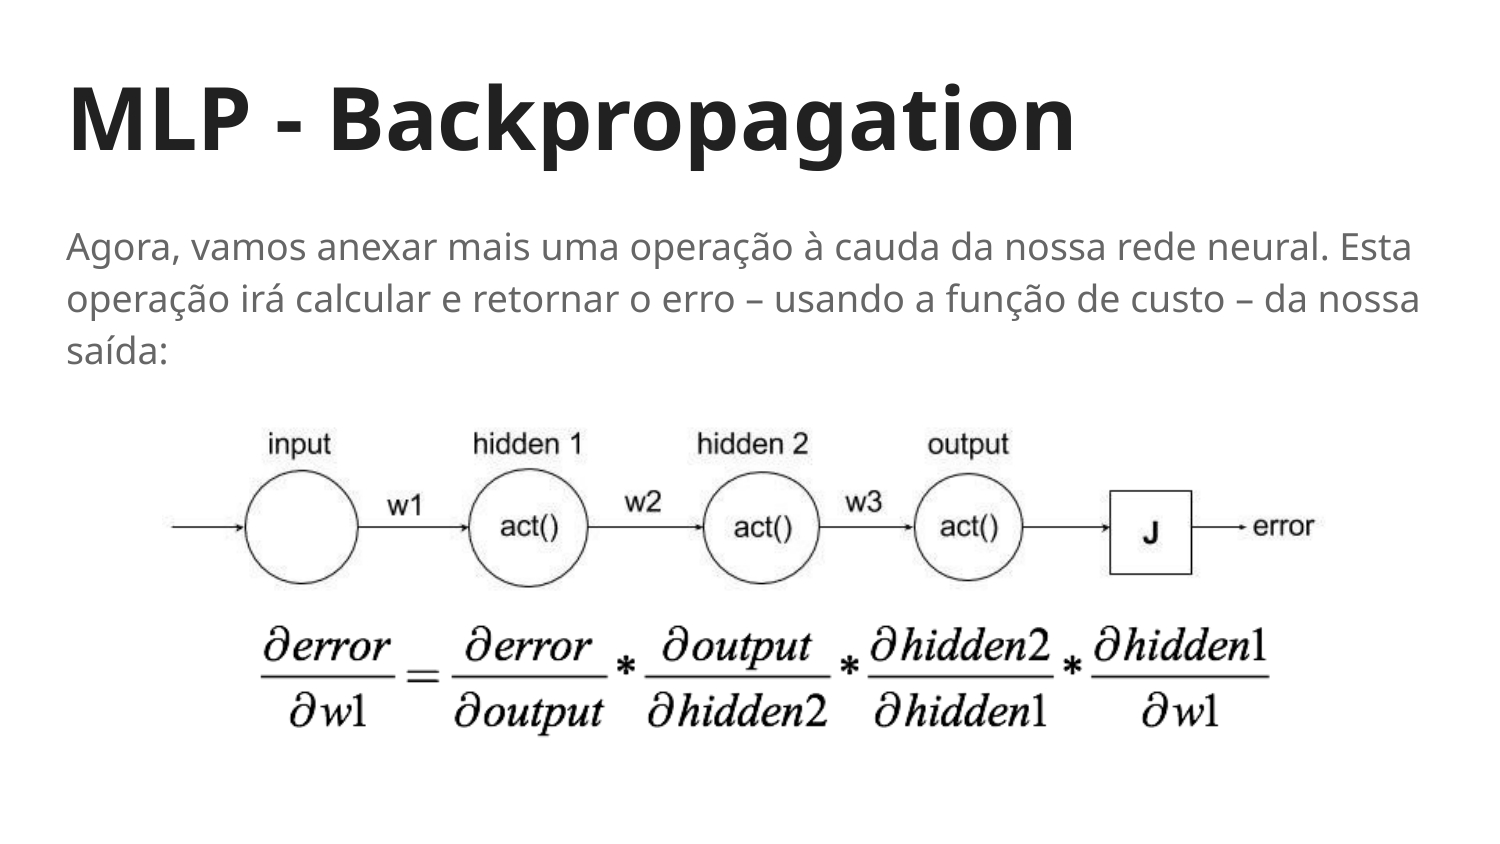

# MLP - Backpropagation
Agora, vamos anexar mais uma operação à cauda da nossa rede neural. Esta operação irá calcular e retornar o erro – usando a função de custo – da nossa saída: